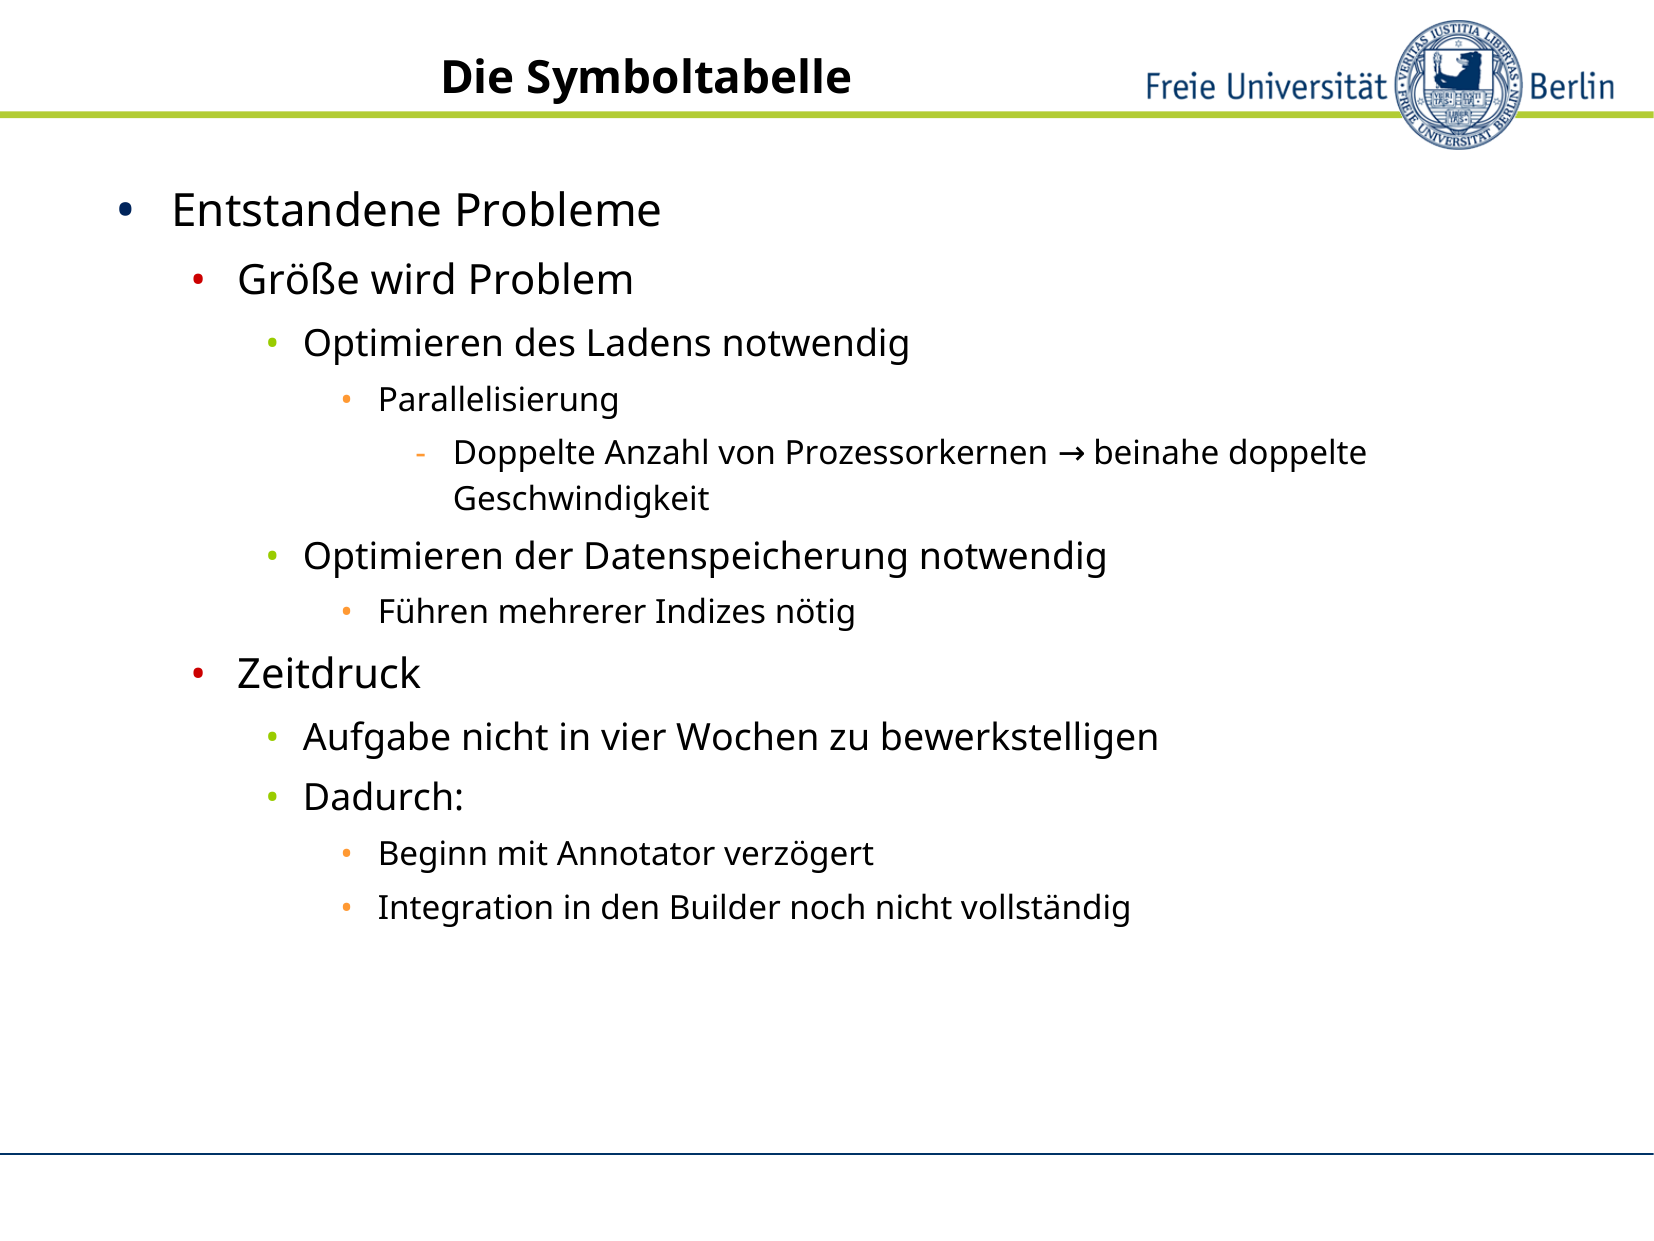

# Die Symboltabelle
Entstandene Probleme
Größe wird Problem
Optimieren des Ladens notwendig
Parallelisierung
Doppelte Anzahl von Prozessorkernen → beinahe doppelte Geschwindigkeit
Optimieren der Datenspeicherung notwendig
Führen mehrerer Indizes nötig
Zeitdruck
Aufgabe nicht in vier Wochen zu bewerkstelligen
Dadurch:
Beginn mit Annotator verzögert
Integration in den Builder noch nicht vollständig